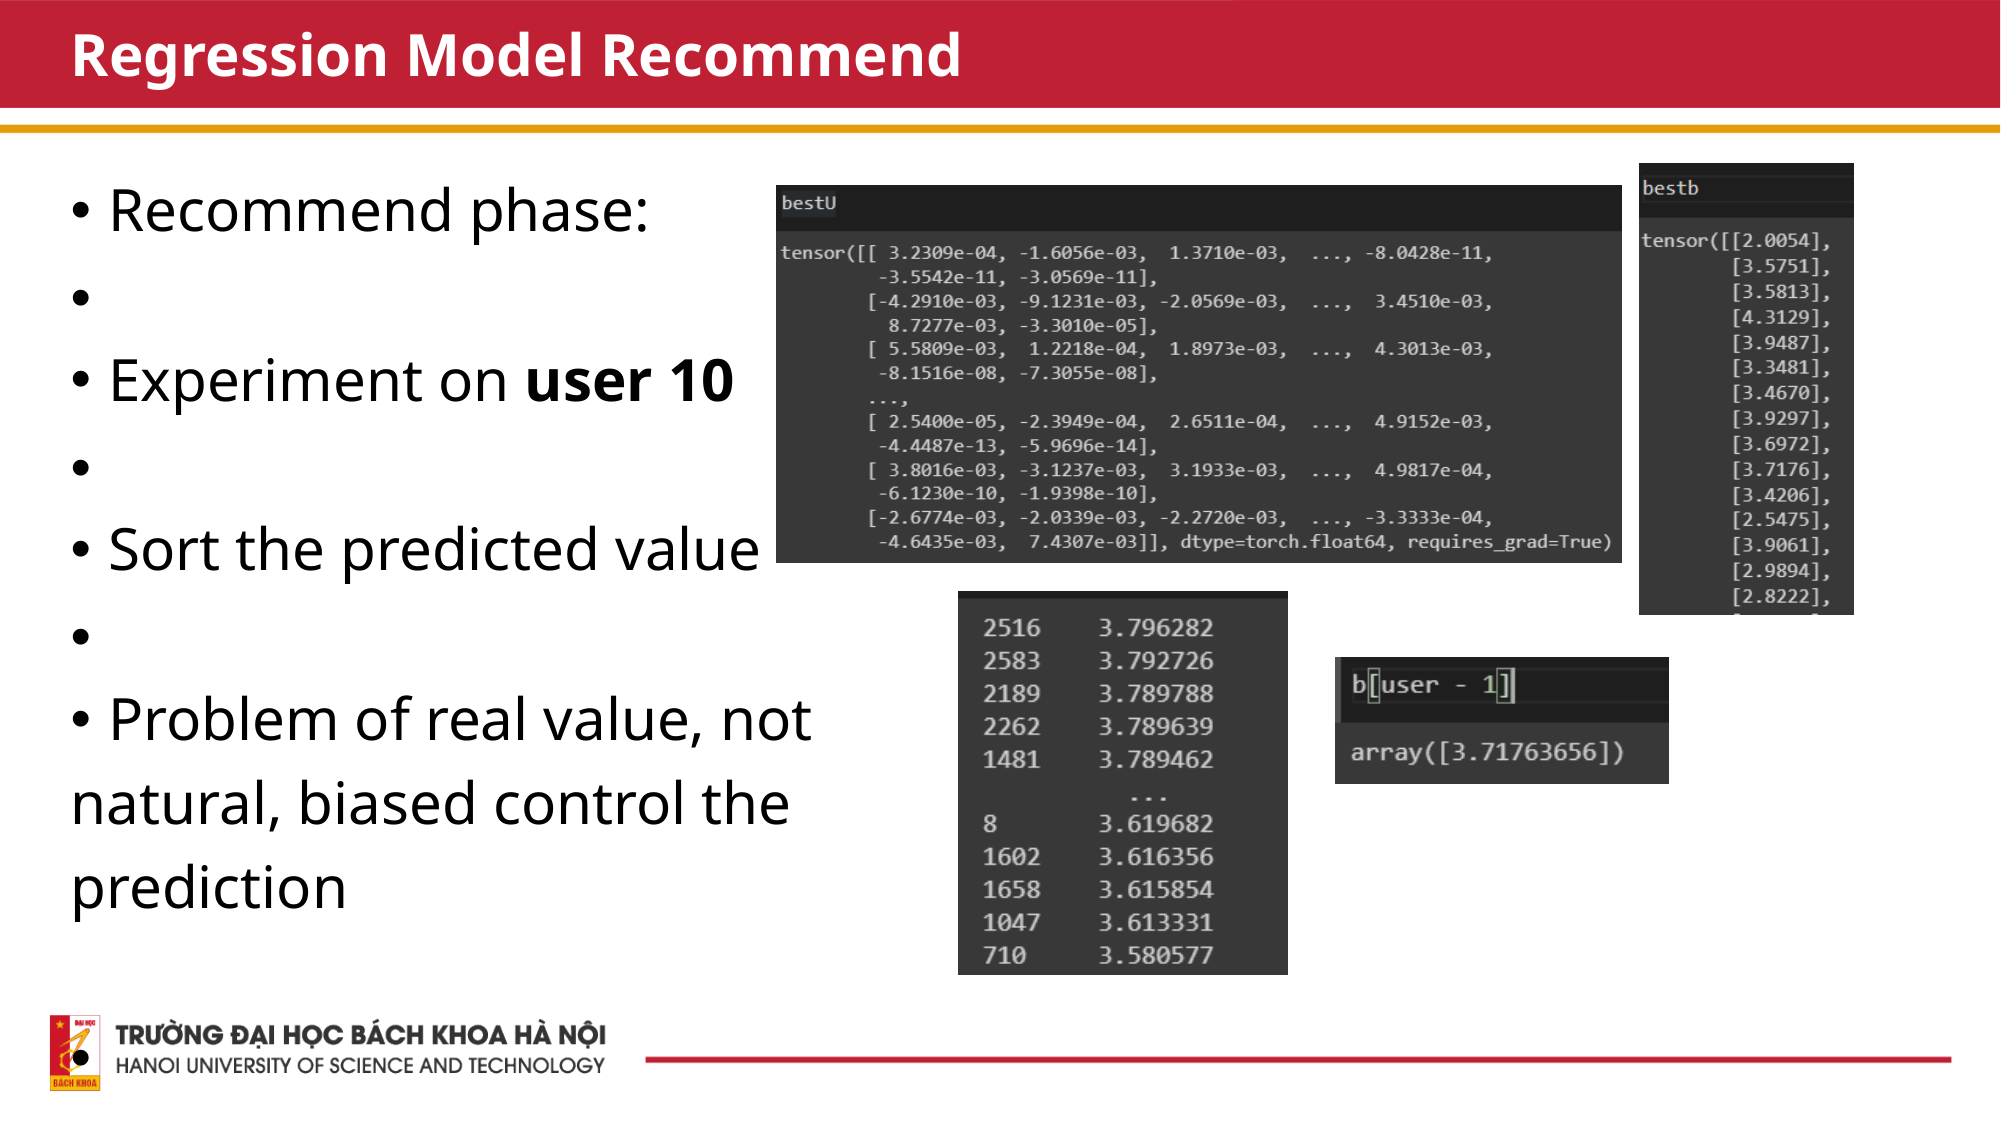

# Regression Model Recommend
Recommend phase:
Experiment on user 10
Sort the predicted value
Problem of real value, not
natural, biased control the
prediction